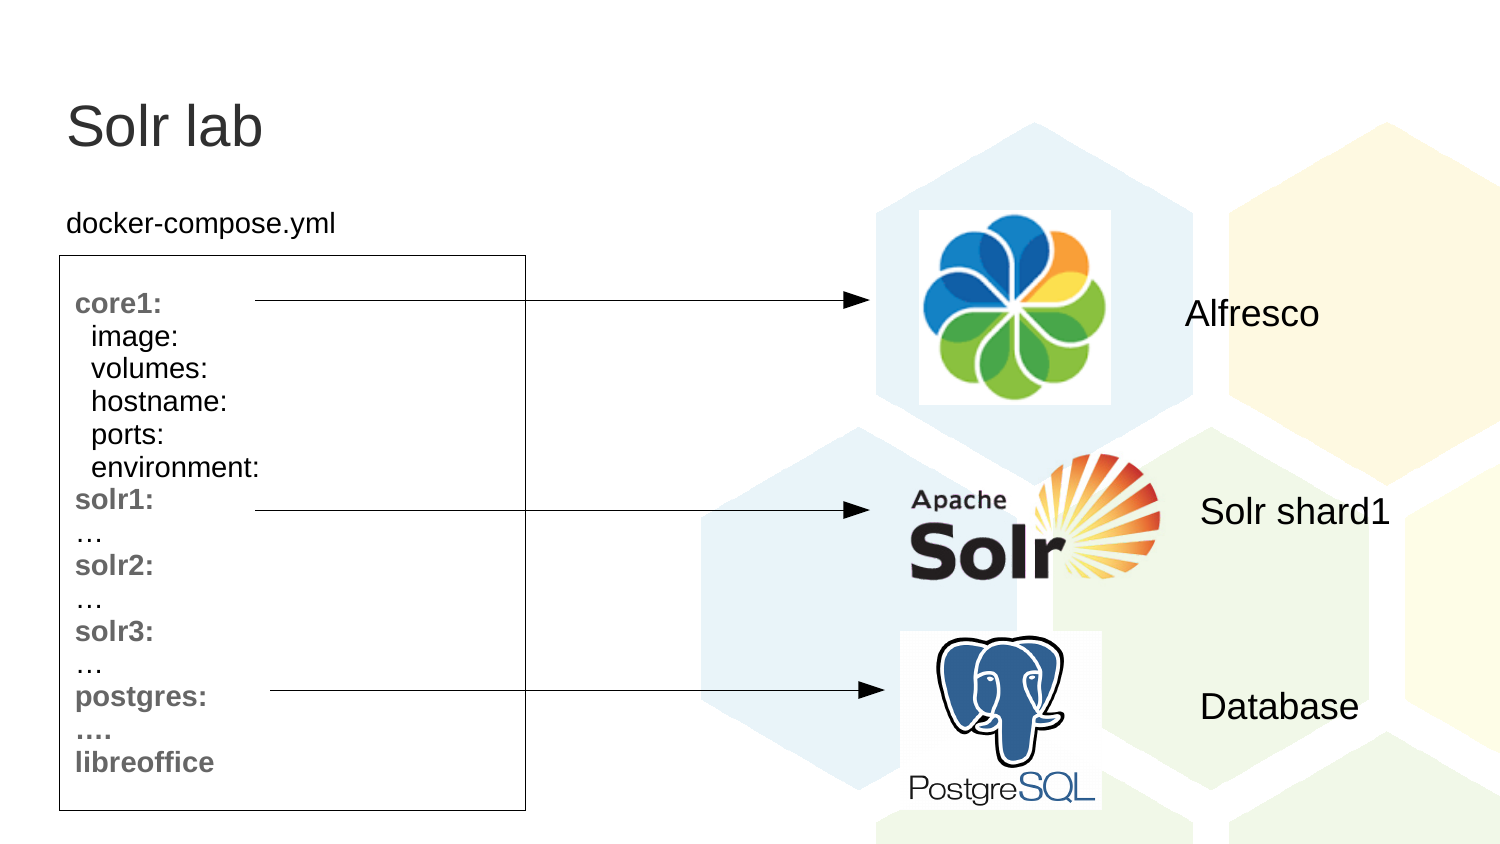

# Solr lab
docker-compose.yml
core1:
 image:
 volumes:
 hostname:
 ports:
 environment:
solr1:
…
solr2:
…
solr3:
…
postgres:
….
libreoffice
Alfresco
Solr shard1
Database